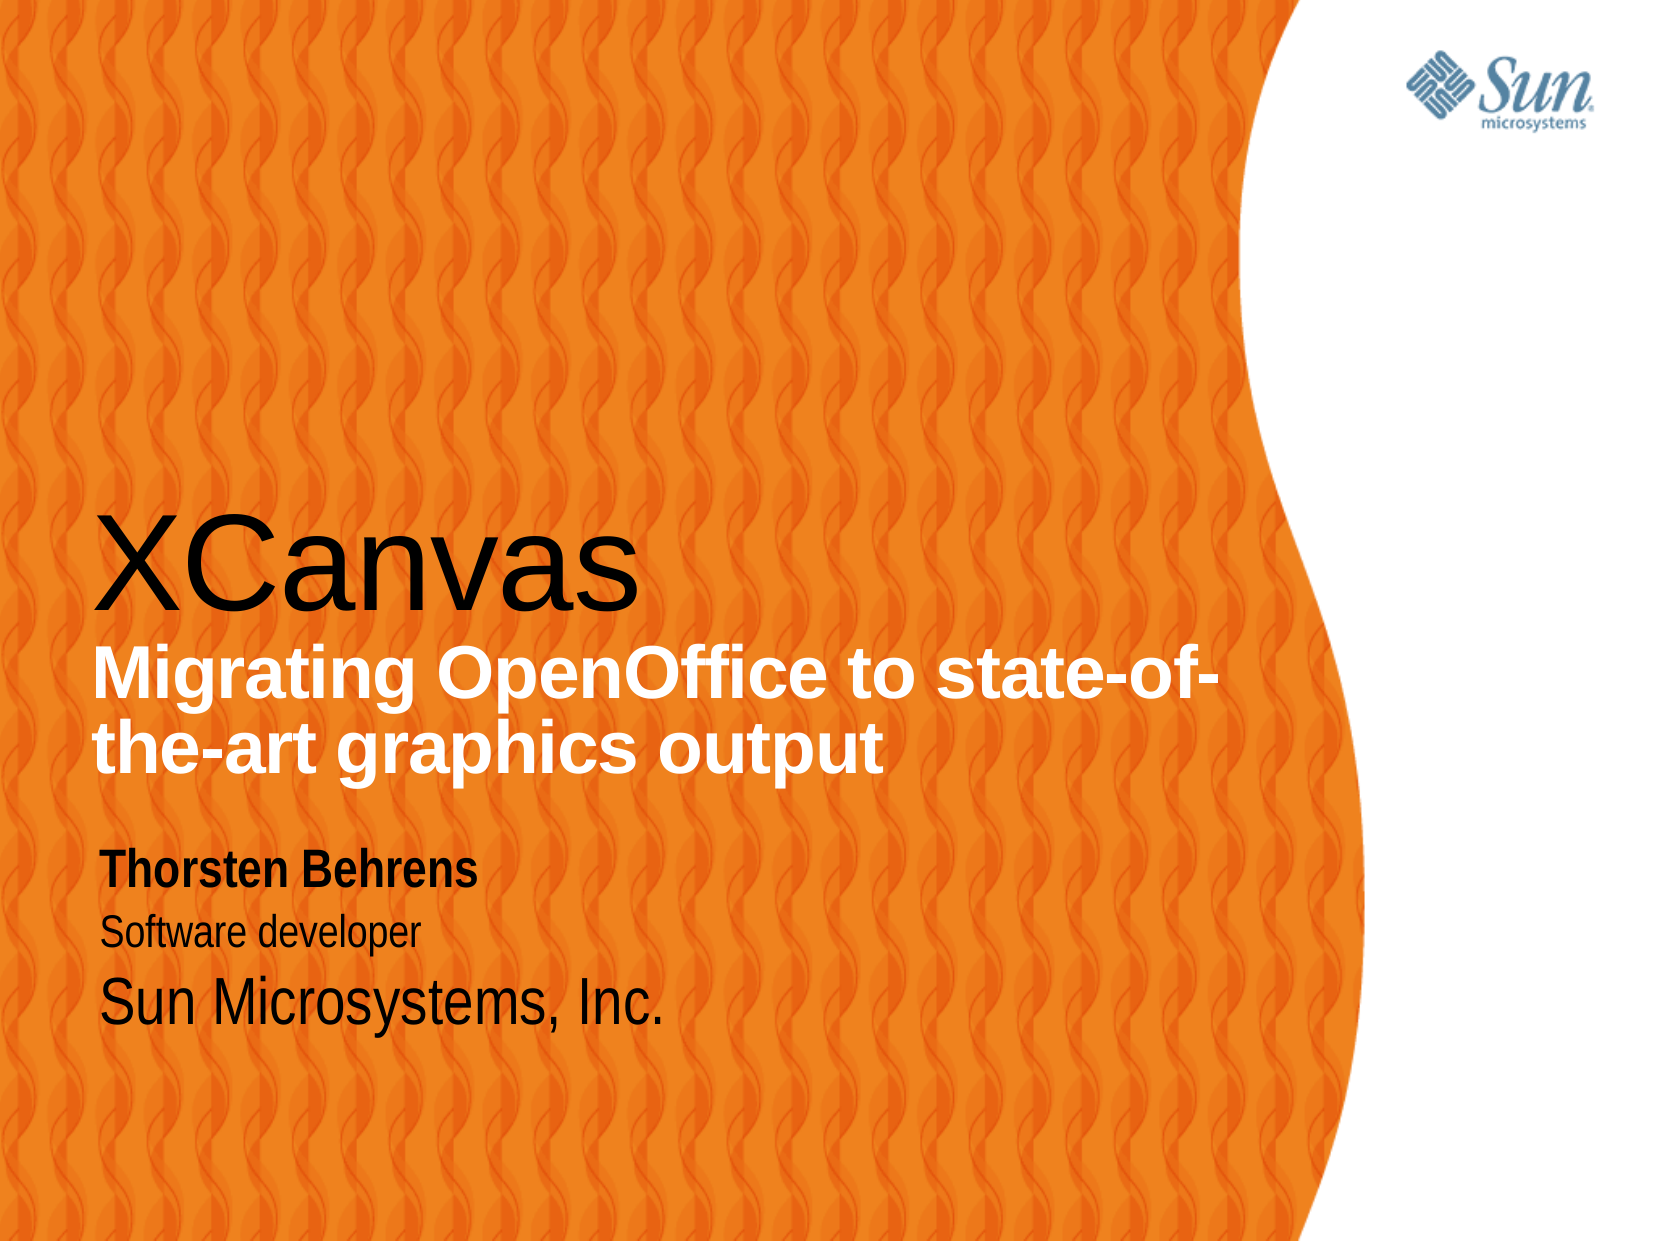

# XCanvas Migrating OpenOffice to state-of-the-art graphics output
Thorsten Behrens
Software developer
Sun Microsystems, Inc.